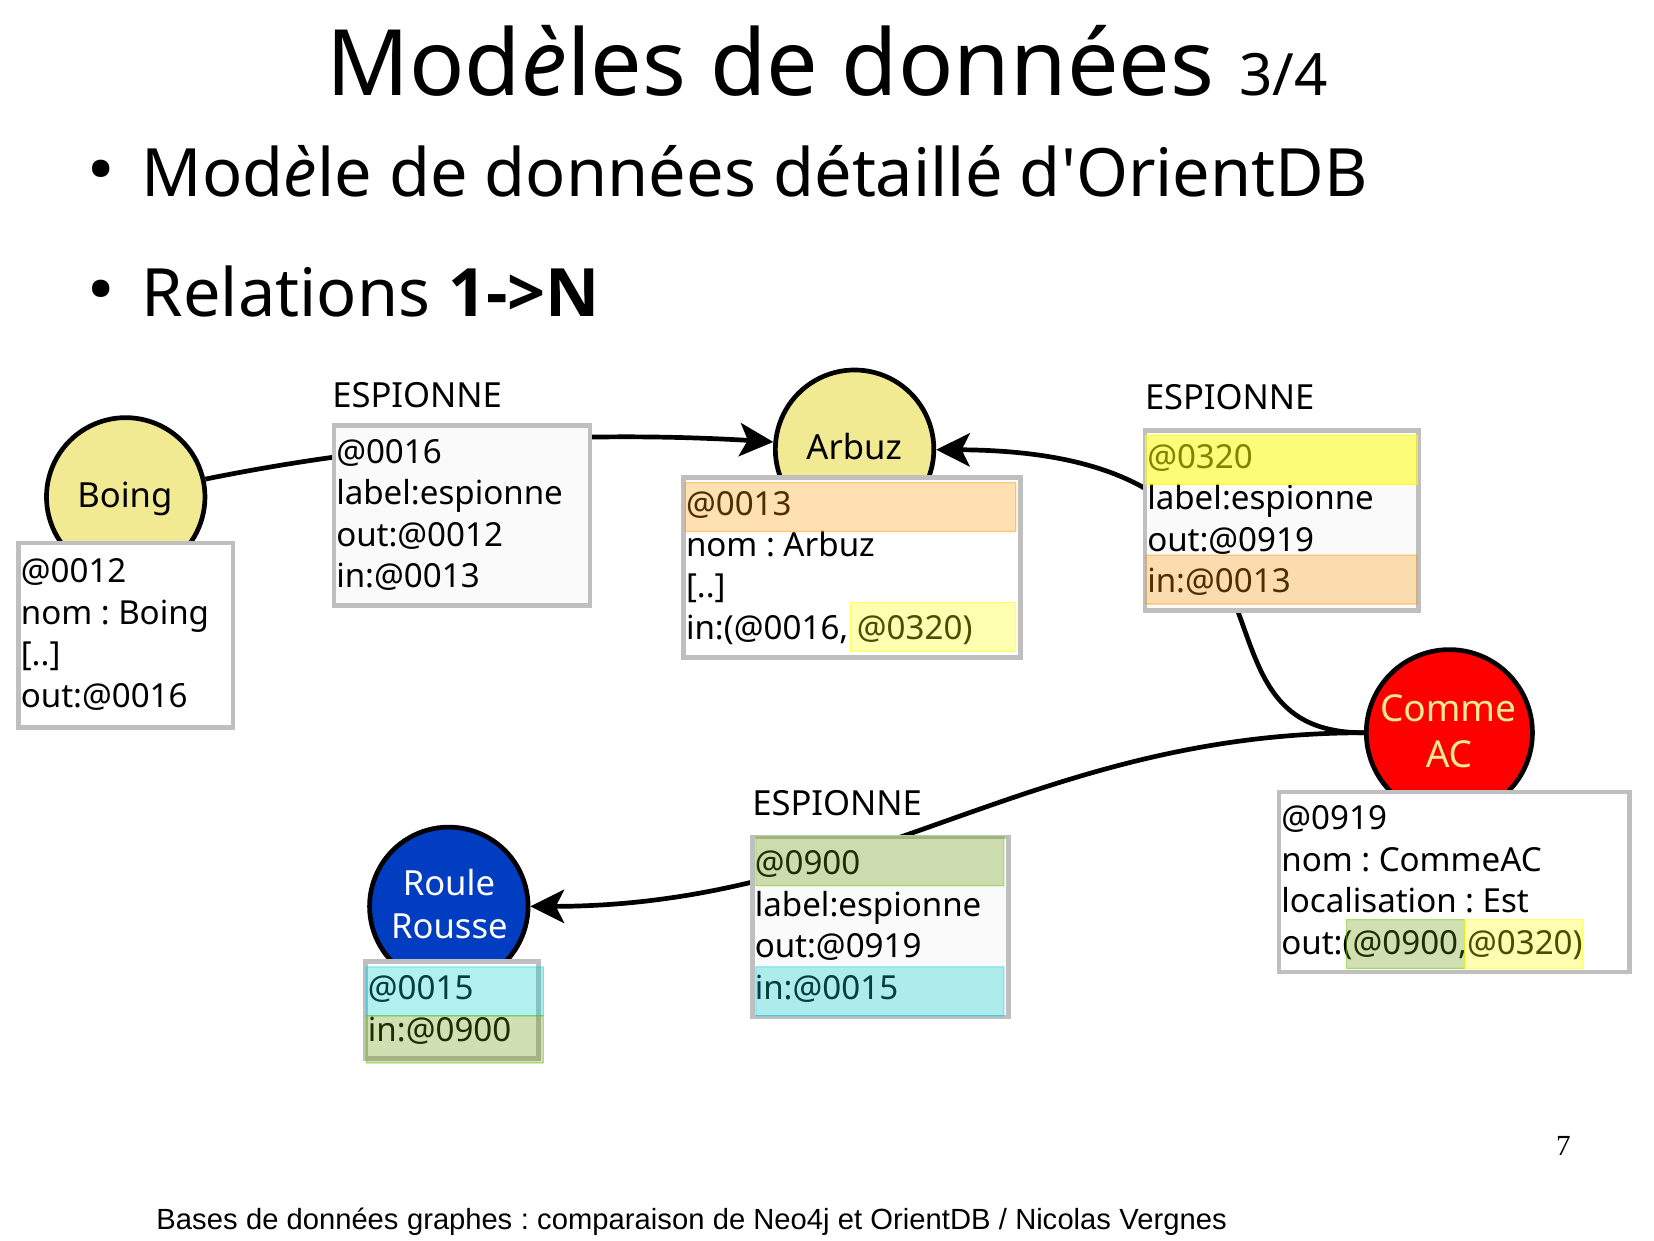

# Modèles de données 3/4
Modèle de données détaillé d'OrientDB
Relations 1->N
7
Bases de données graphes : comparaison de Neo4j et OrientDB / Nicolas Vergnes